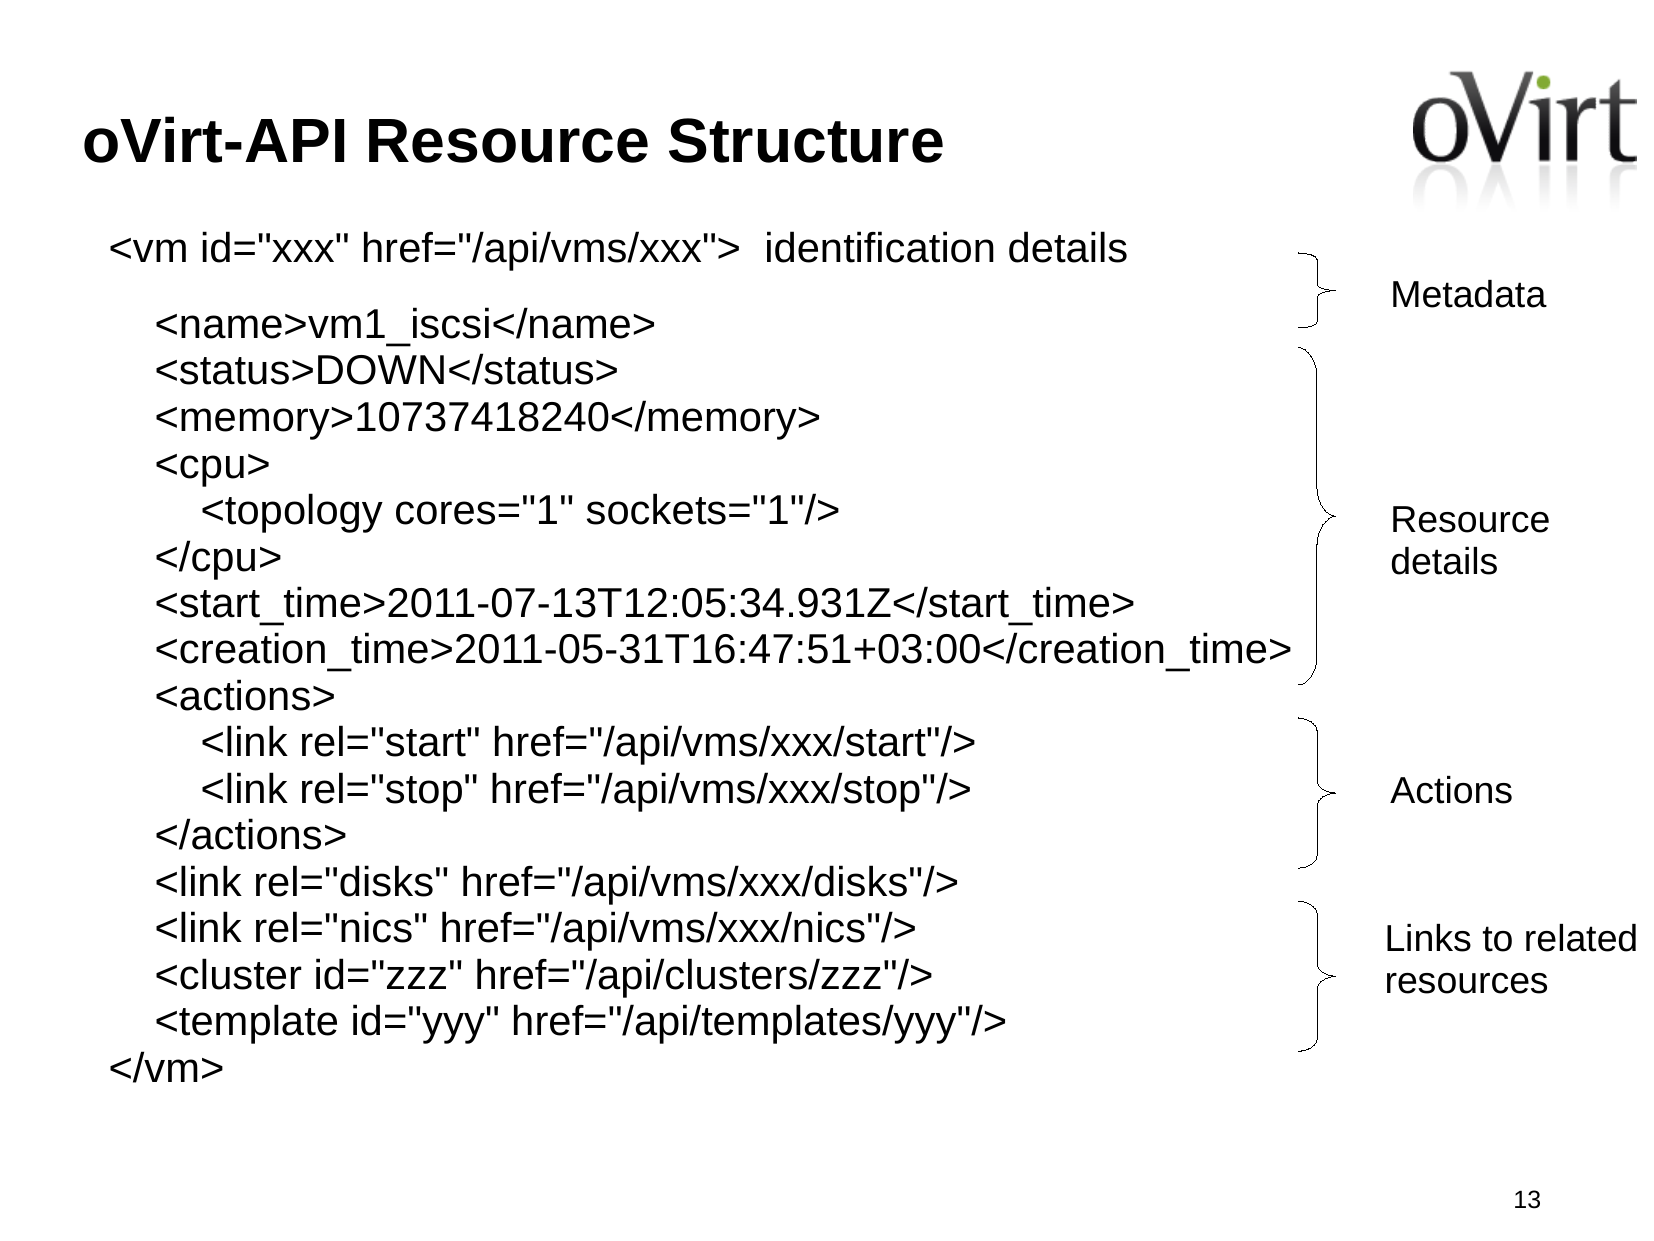

# oVirt-API Resource Structure
<vm id="xxx" href="/api/vms/xxx"> identification details
 <name>vm1_iscsi</name>
 <status>DOWN</status>
 <memory>10737418240</memory>
 <cpu>
 <topology cores="1" sockets="1"/>
 </cpu>
 <start_time>2011-07-13T12:05:34.931Z</start_time>
 <creation_time>2011-05-31T16:47:51+03:00</creation_time>
 <actions>
 <link rel="start" href="/api/vms/xxx/start"/>
 <link rel="stop" href="/api/vms/xxx/stop"/>
 </actions>
 <link rel="disks" href="/api/vms/xxx/disks"/>
 <link rel="nics" href="/api/vms/xxx/nics"/>
 <cluster id="zzz" href="/api/clusters/zzz"/>
 <template id="yyy" href="/api/templates/yyy"/>
</vm>
Metadata
Resource details
Actions
Links to related
resources